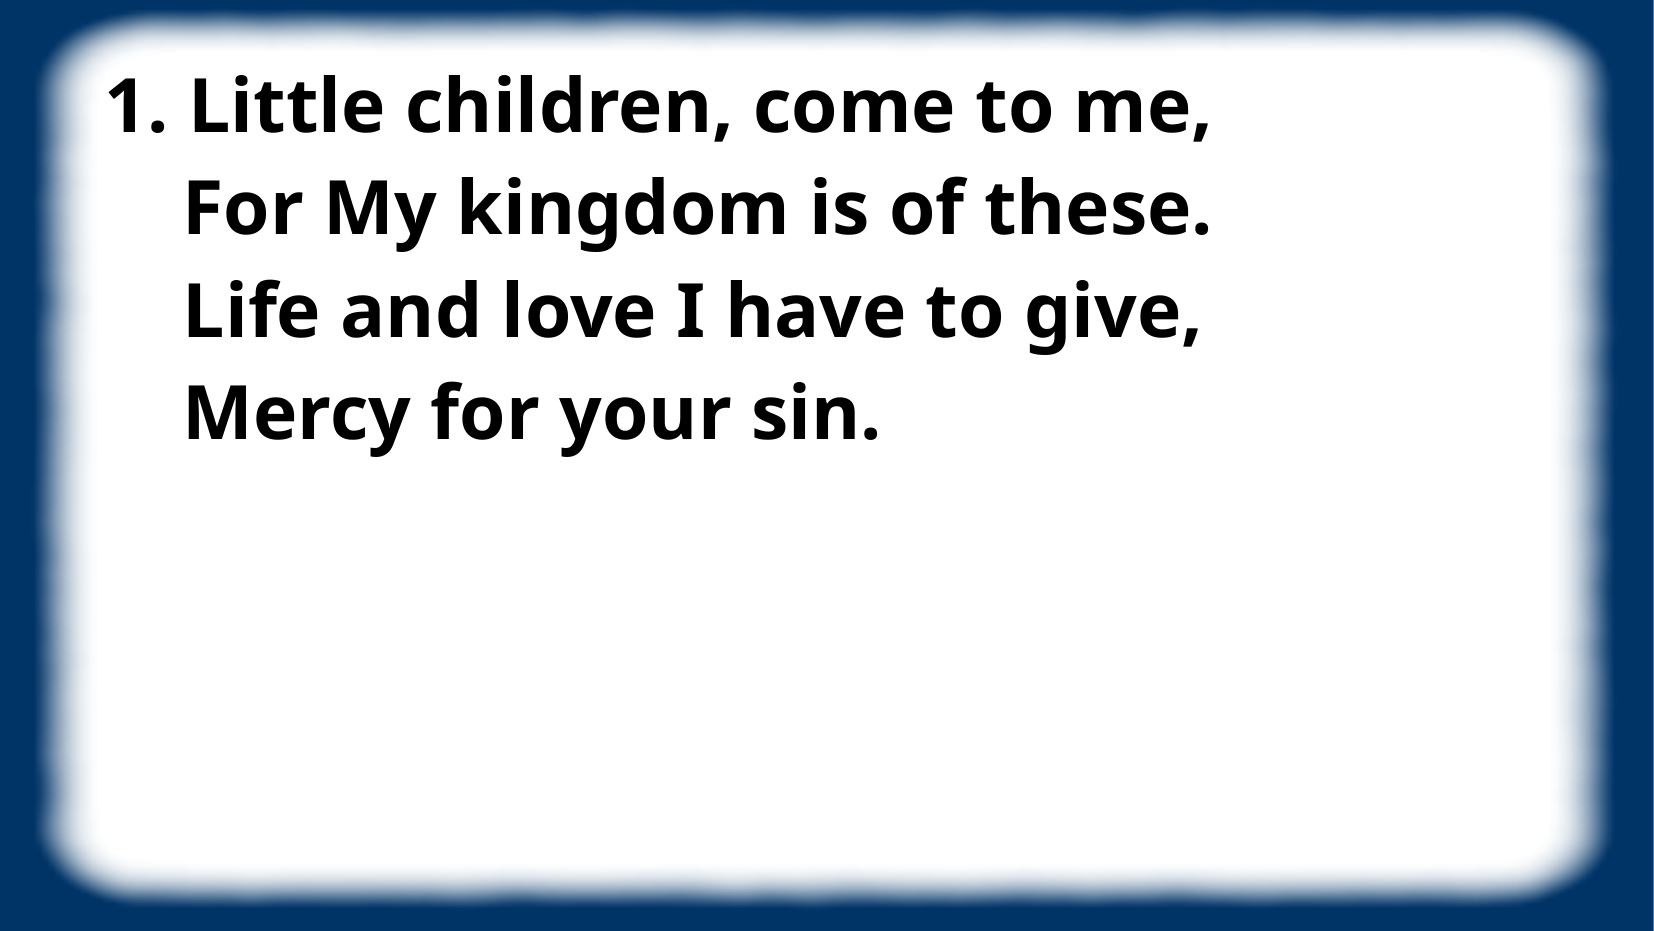

1. Little children, come to me,
 For My kingdom is of these.
 Life and love I have to give,
 Mercy for your sin.